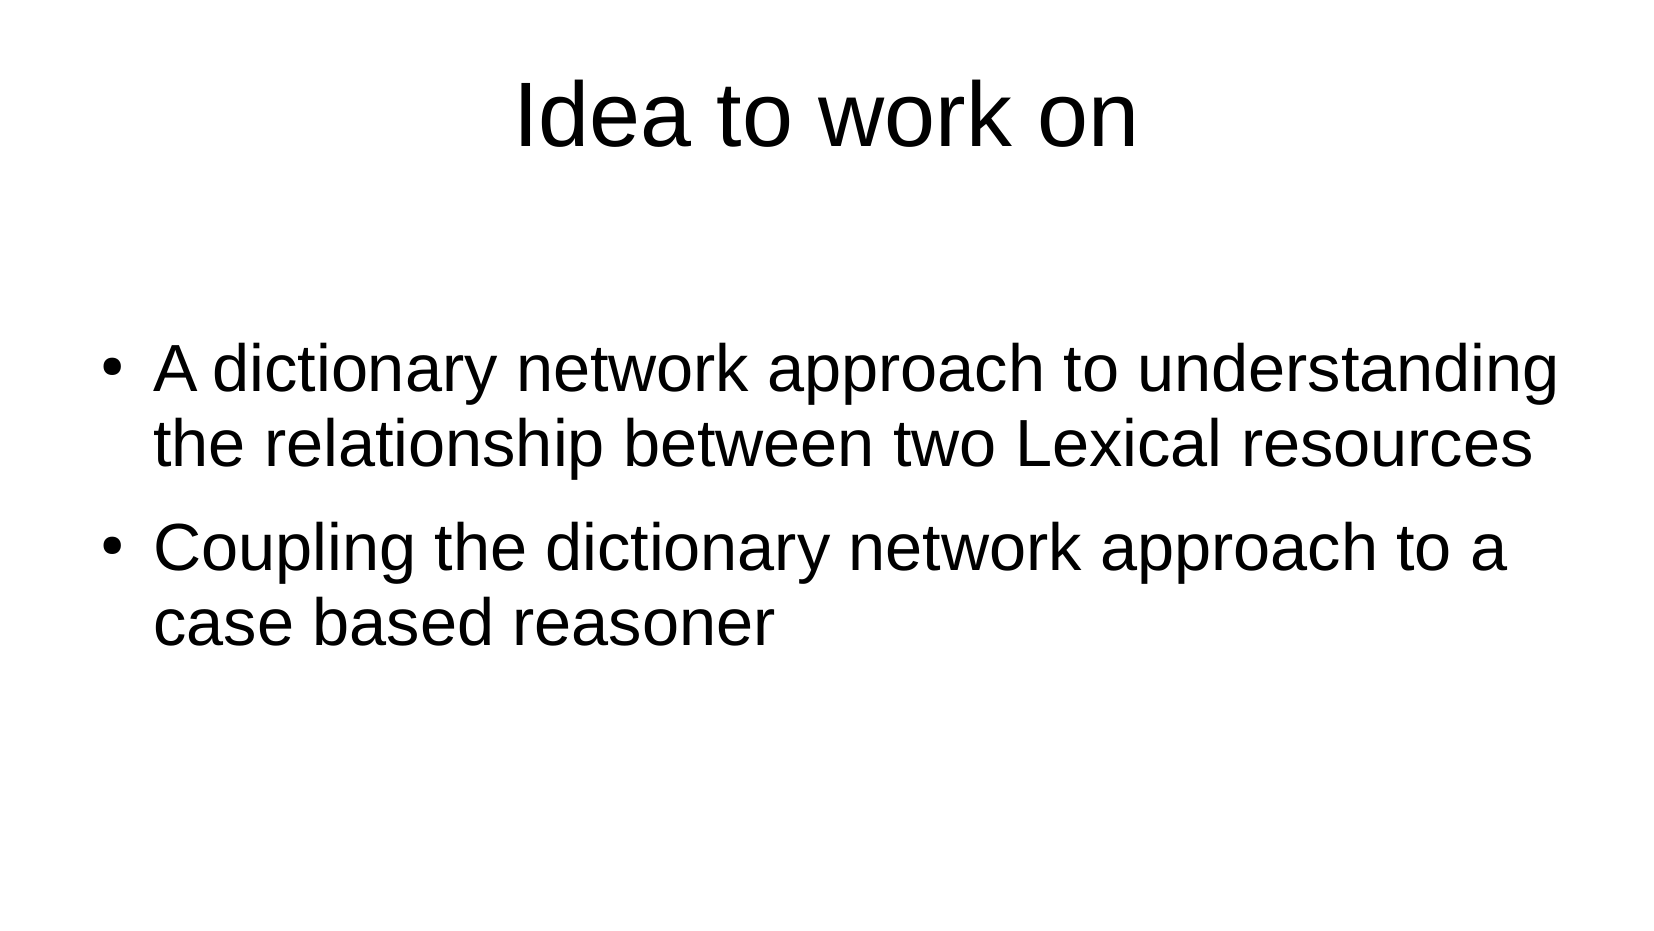

# Idea to work on
A dictionary network approach to understanding the relationship between two Lexical resources
Coupling the dictionary network approach to a case based reasoner